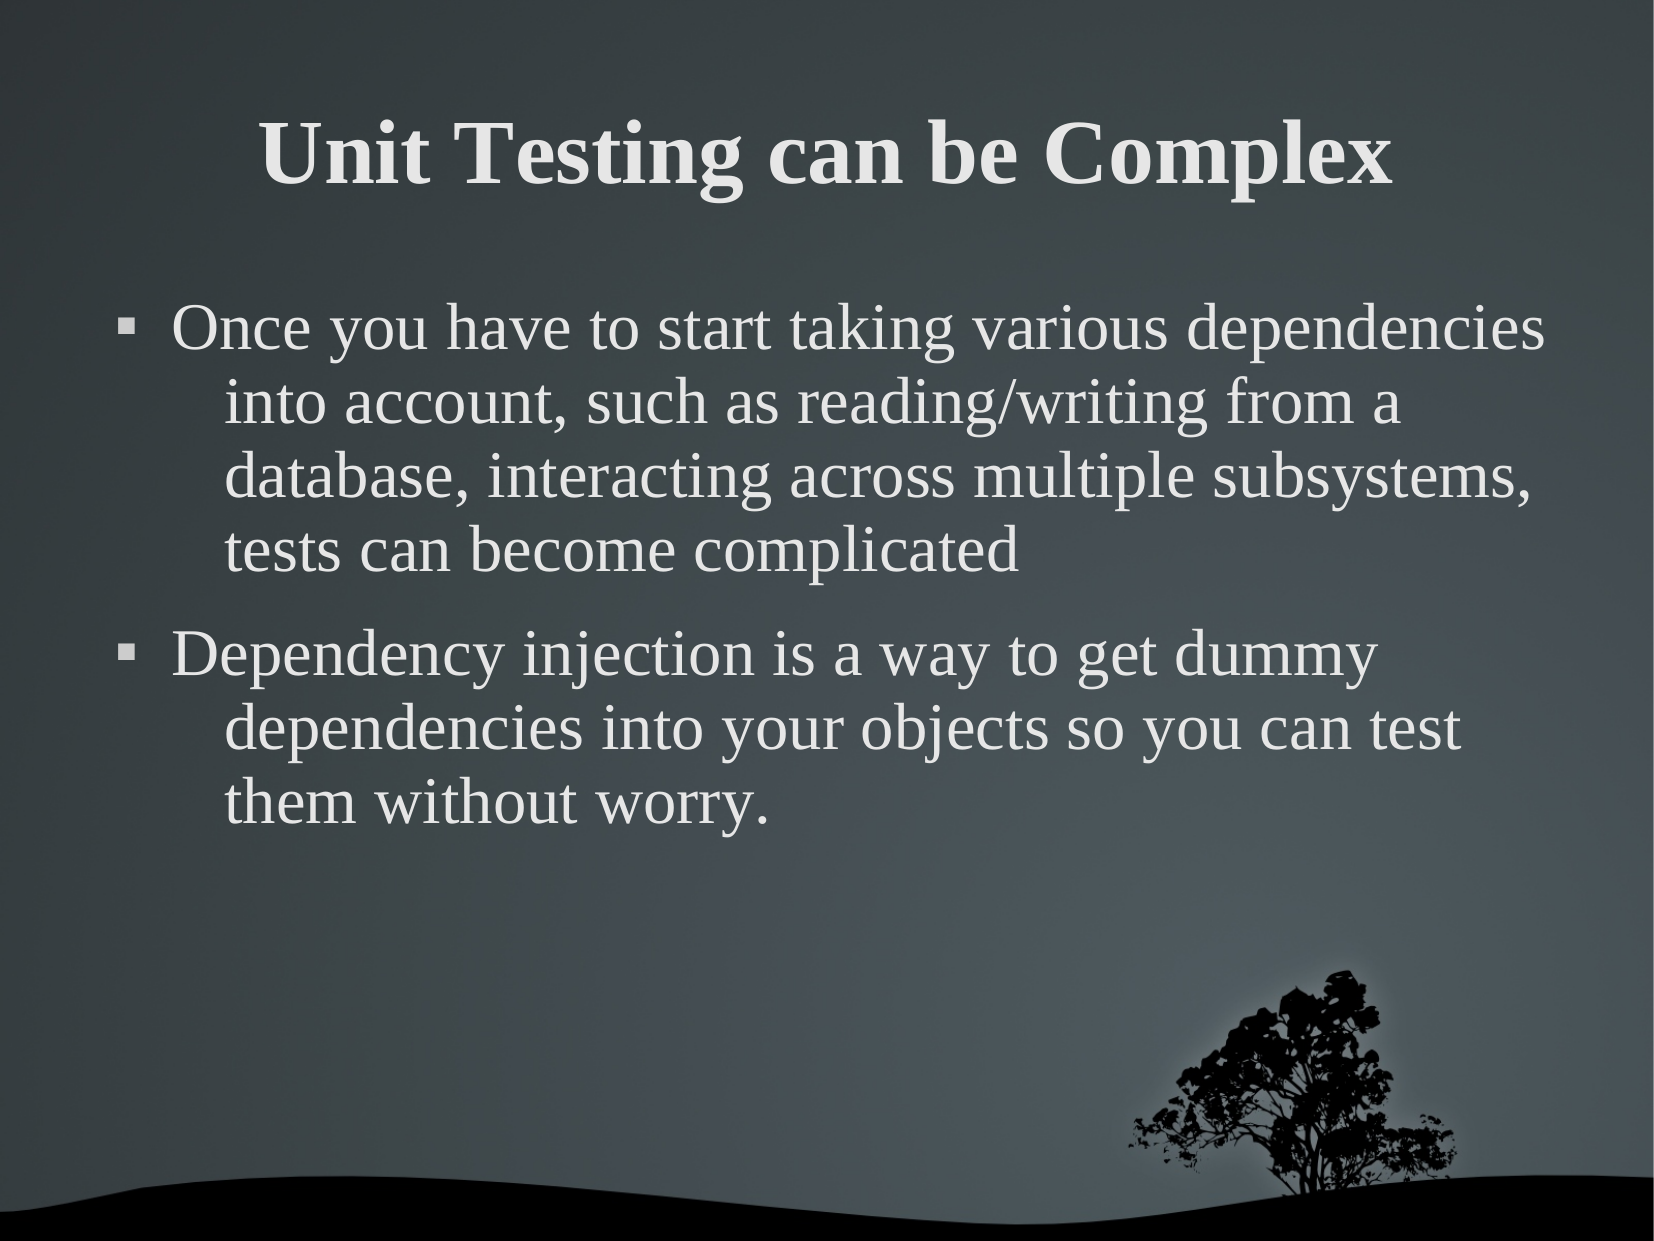

# Unit Testing can be Complex
Once you have to start taking various dependencies into account, such as reading/writing from a database, interacting across multiple subsystems, tests can become complicated
Dependency injection is a way to get dummy dependencies into your objects so you can test them without worry.